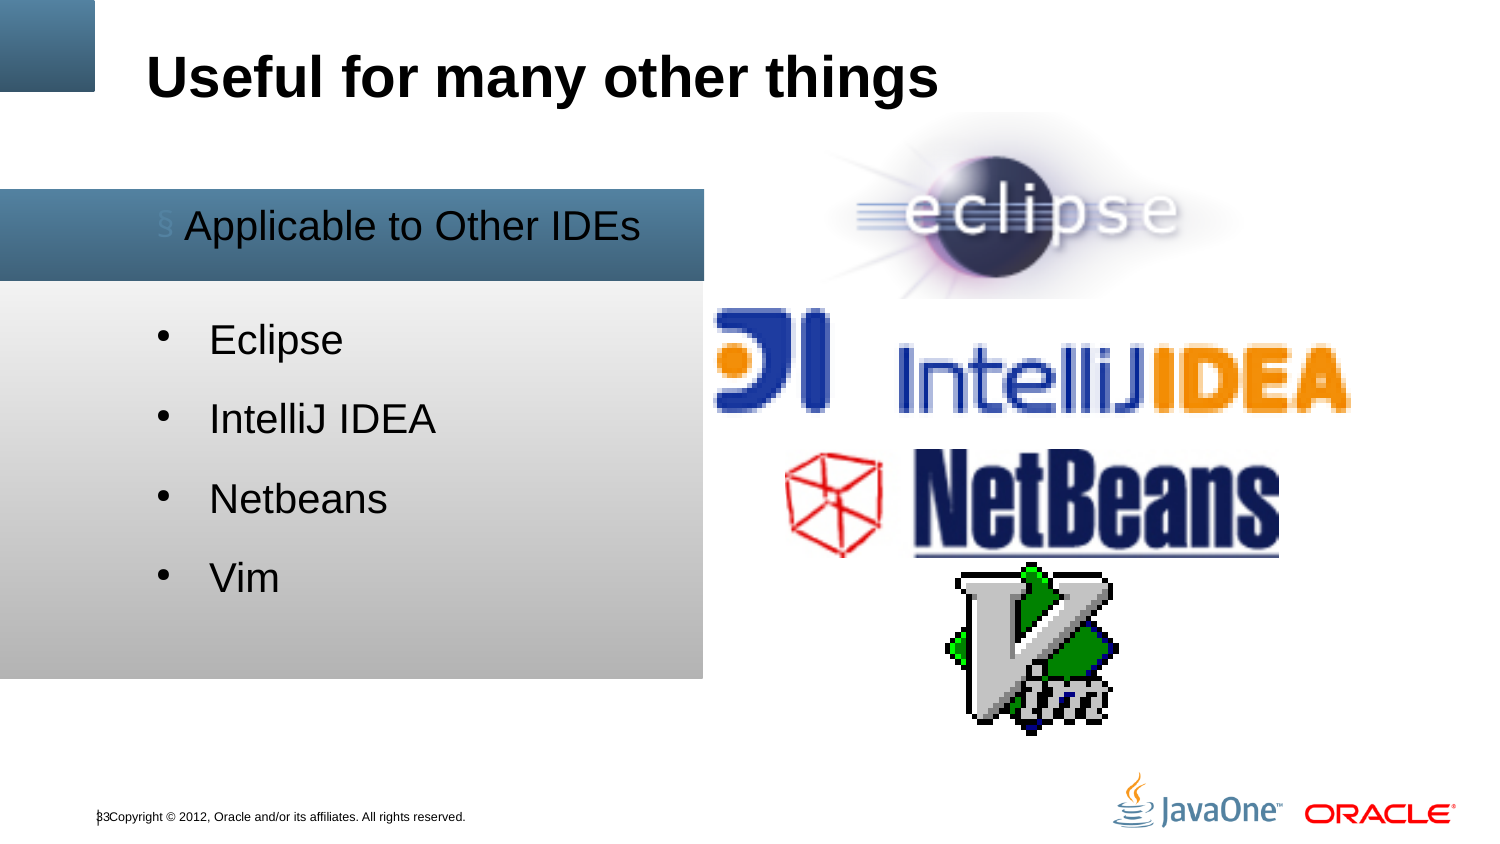

Useful for many other things
Applicable to Other IDEs
# Eclipse
IntelliJ IDEA
Netbeans
Vim